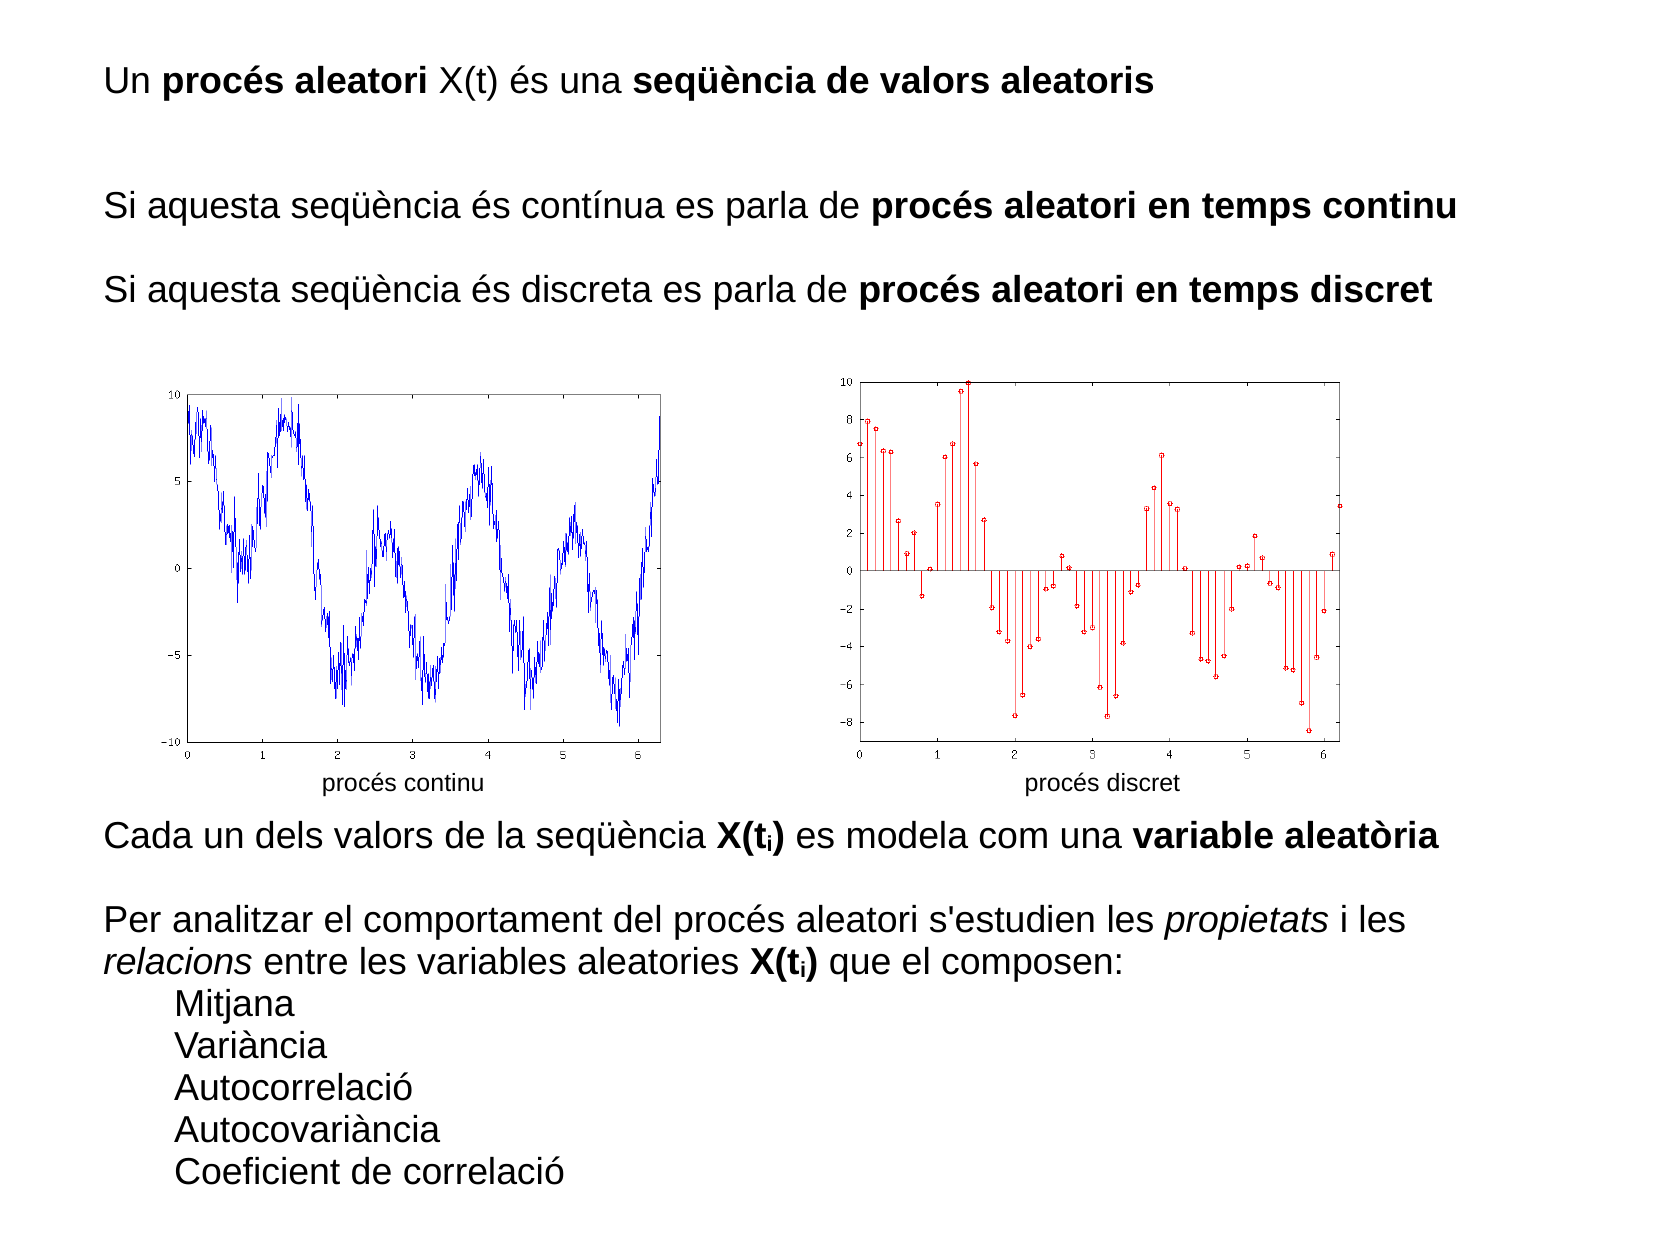

Un procés aleatori X(t) és una seqüència de valors aleatoris
Si aquesta seqüència és contínua es parla de procés aleatori en temps continu
Si aquesta seqüència és discreta es parla de procés aleatori en temps discret
Cada un dels valors de la seqüència X(ti) es modela com una variable aleatòria
Per analitzar el comportament del procés aleatori s'estudien les propietats i les relacions entre les variables aleatories X(ti) que el composen:
Mitjana
Variància
Autocorrelació
Autocovariància
Coeficient de correlació
procés continu
procés discret